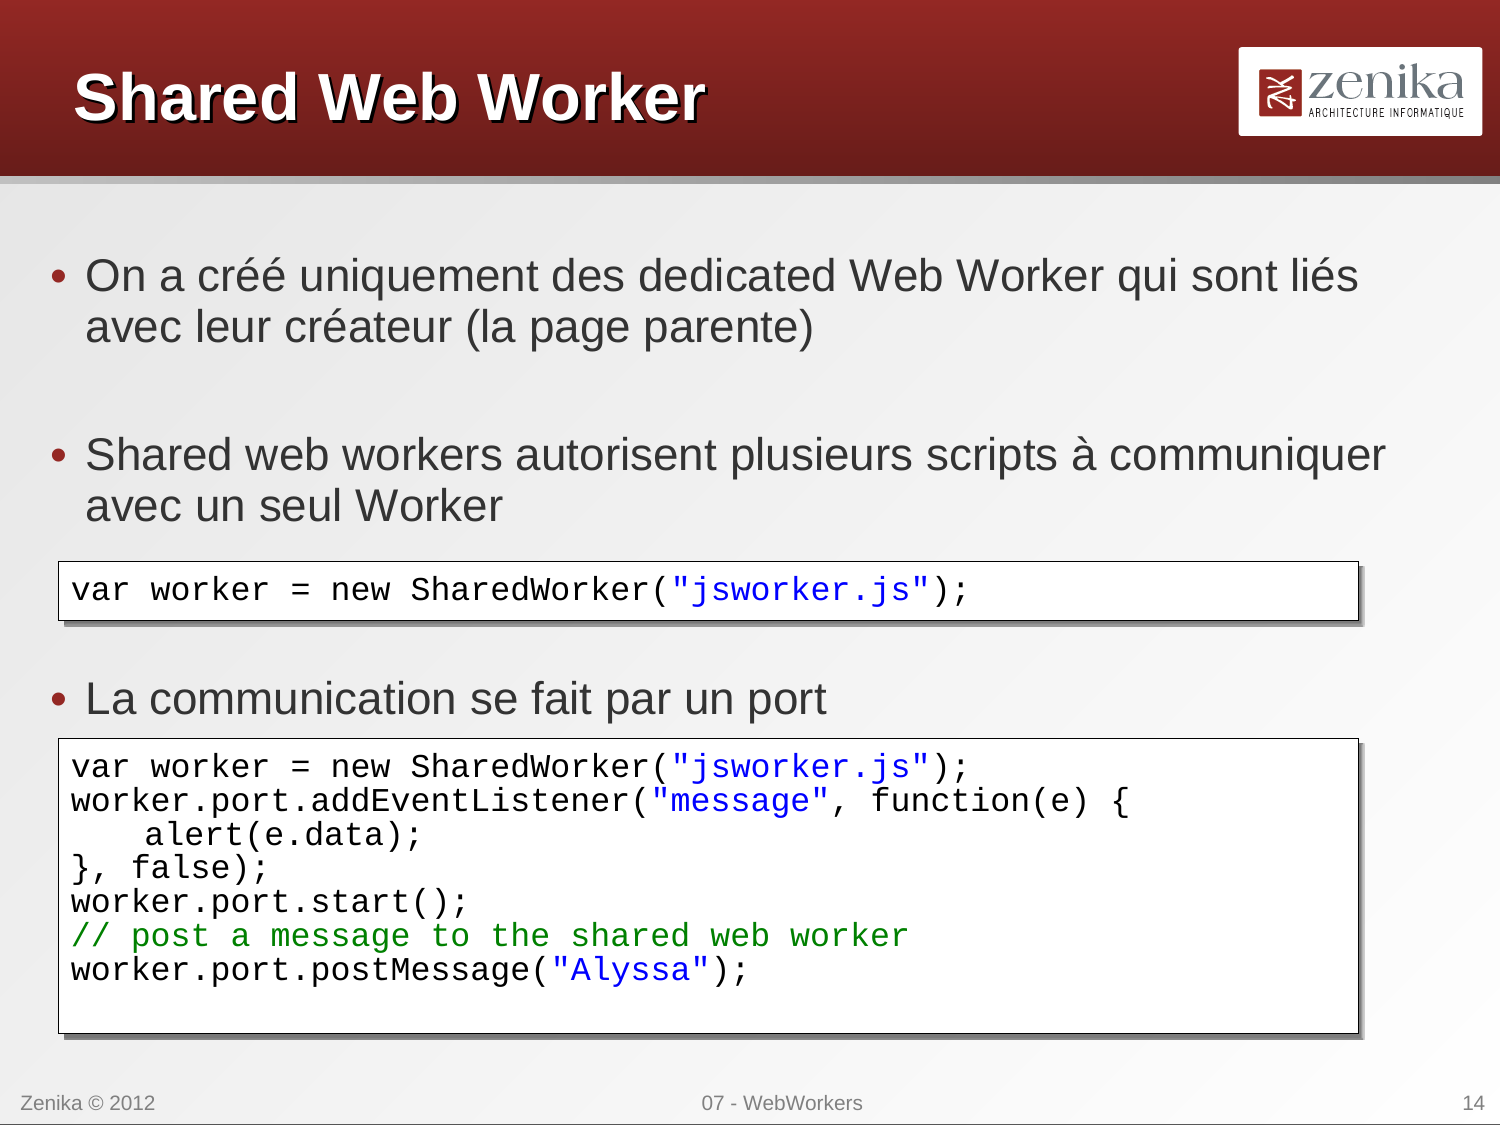

# Shared Web Worker
On a créé uniquement des dedicated Web Worker qui sont liés avec leur créateur (la page parente)
Shared web workers autorisent plusieurs scripts à communiquer avec un seul Worker
La communication se fait par un port
var worker = new SharedWorker("jsworker.js");
var worker = new SharedWorker("jsworker.js");
worker.port.addEventListener("message", function(e) {
	alert(e.data);
}, false);
worker.port.start();
// post a message to the shared web worker
worker.port.postMessage("Alyssa");